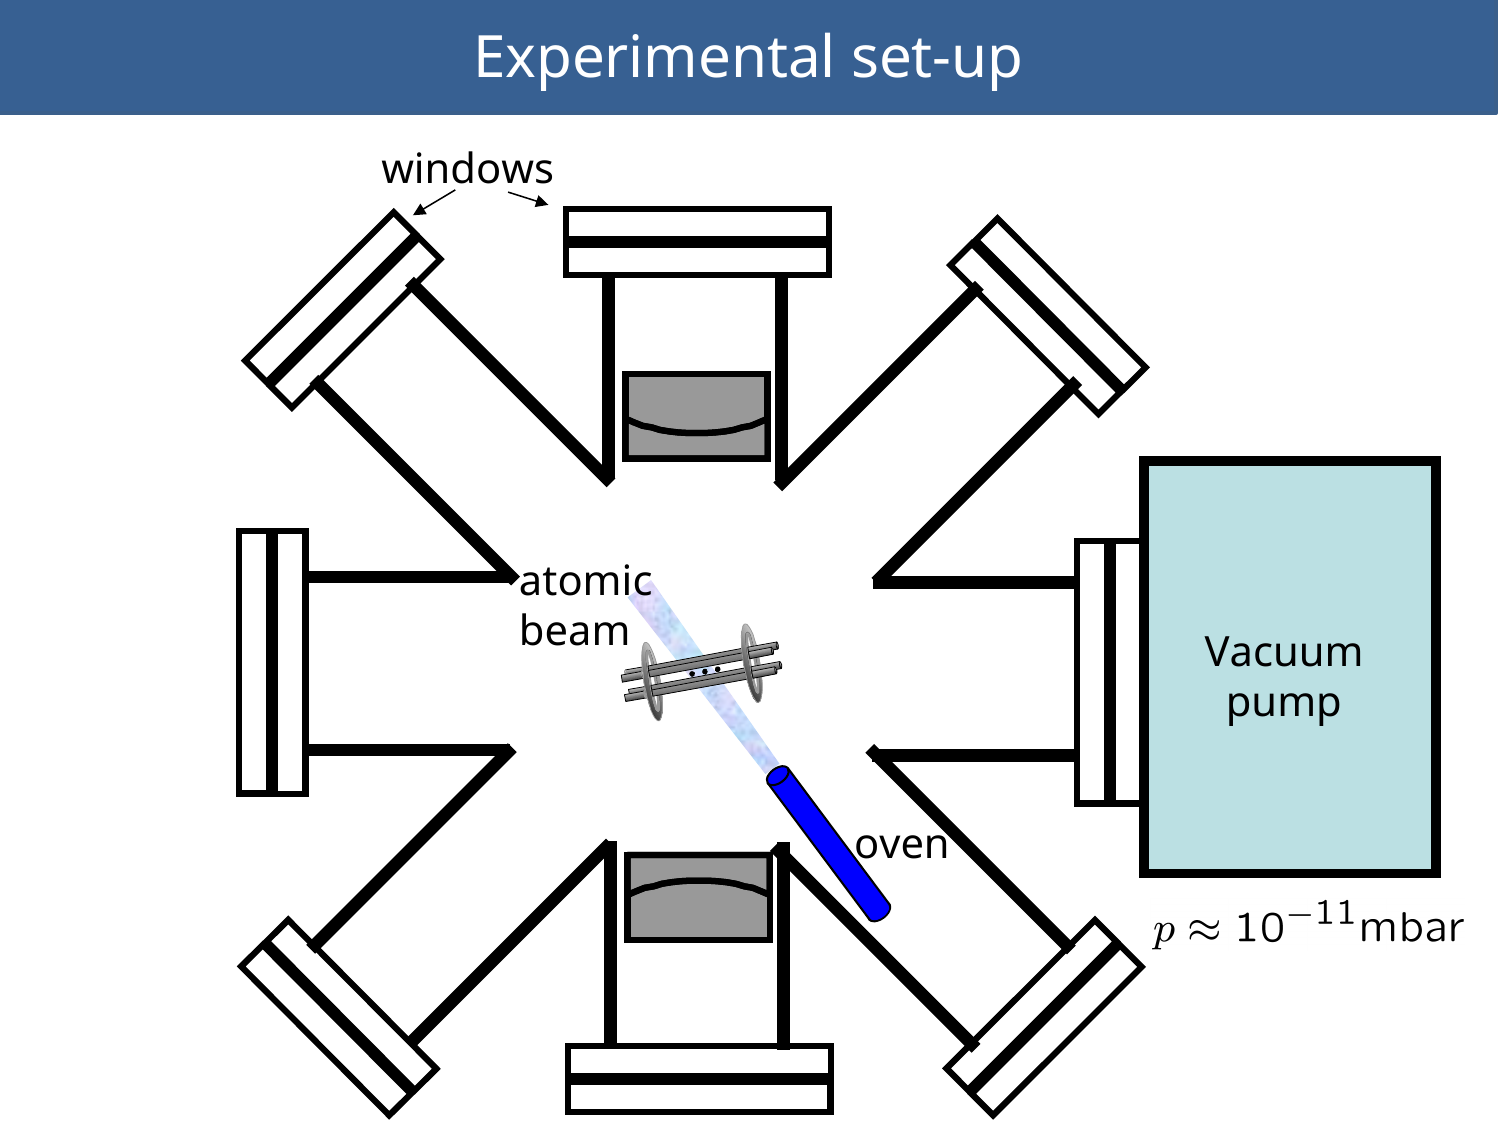

# Experimental set-up
windows
Vacuum
pump
atomic
beam
oven